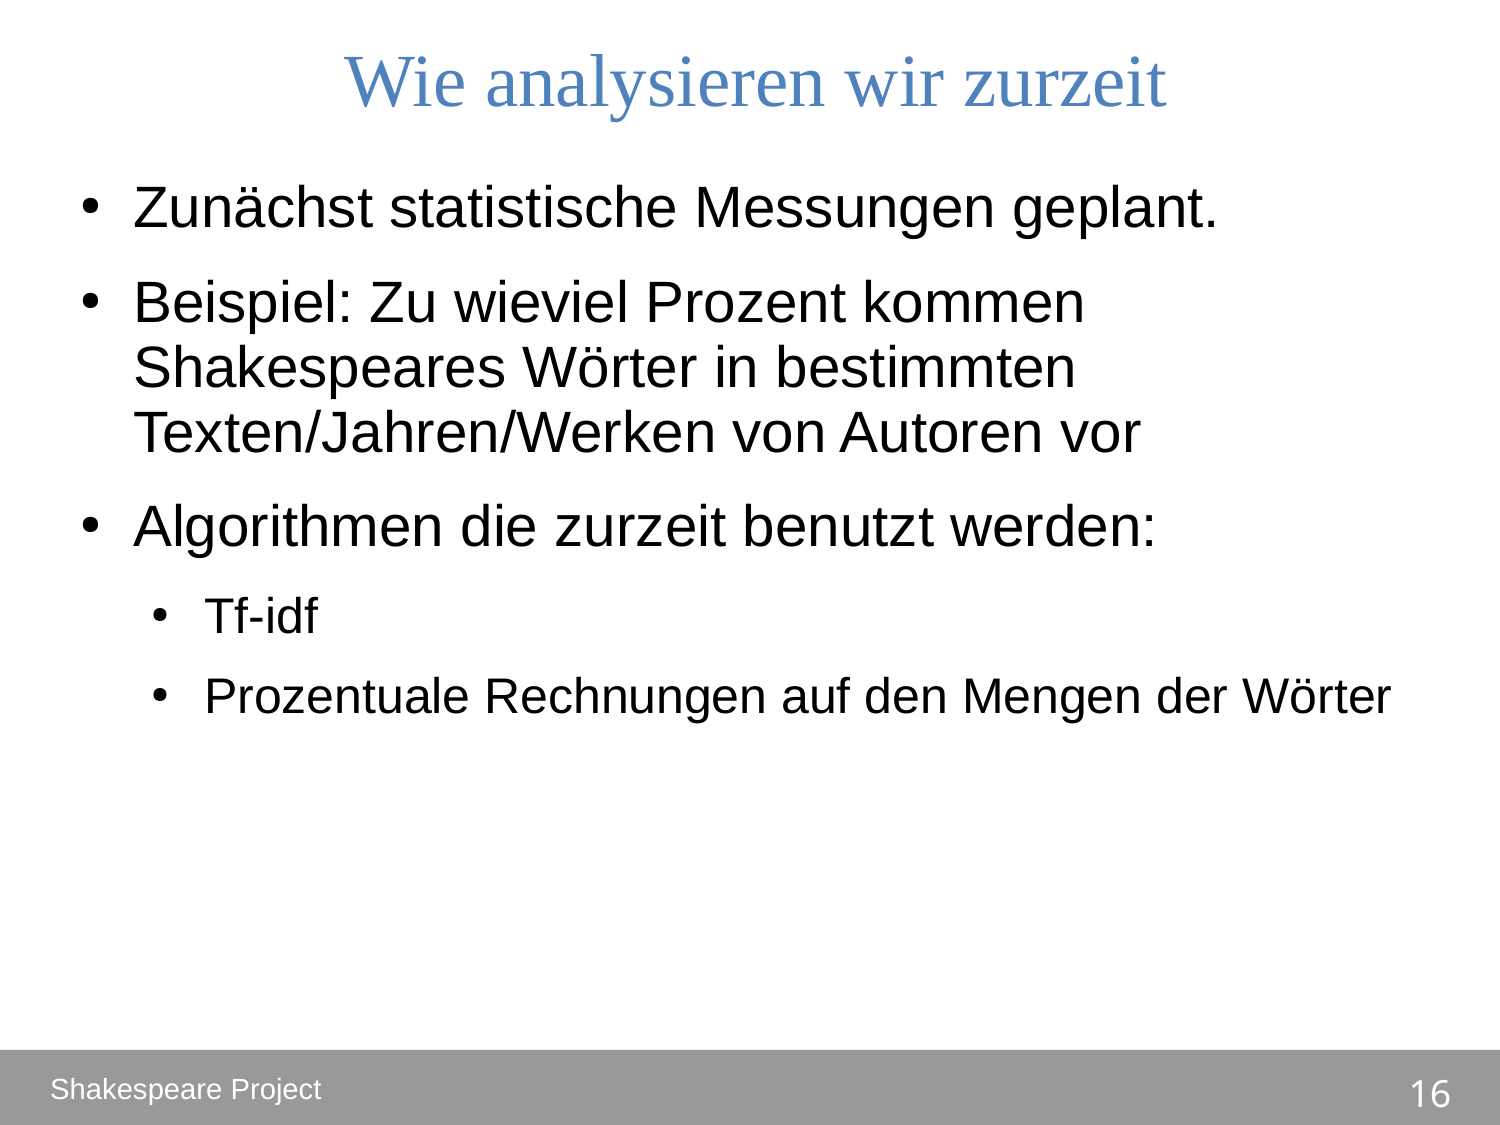

# Wie analysieren wir zurzeit
Zunächst statistische Messungen geplant.
Beispiel: Zu wieviel Prozent kommen Shakespeares Wörter in bestimmten Texten/Jahren/Werken von Autoren vor
Algorithmen die zurzeit benutzt werden:
Tf-idf
Prozentuale Rechnungen auf den Mengen der Wörter
Shakespeare Project